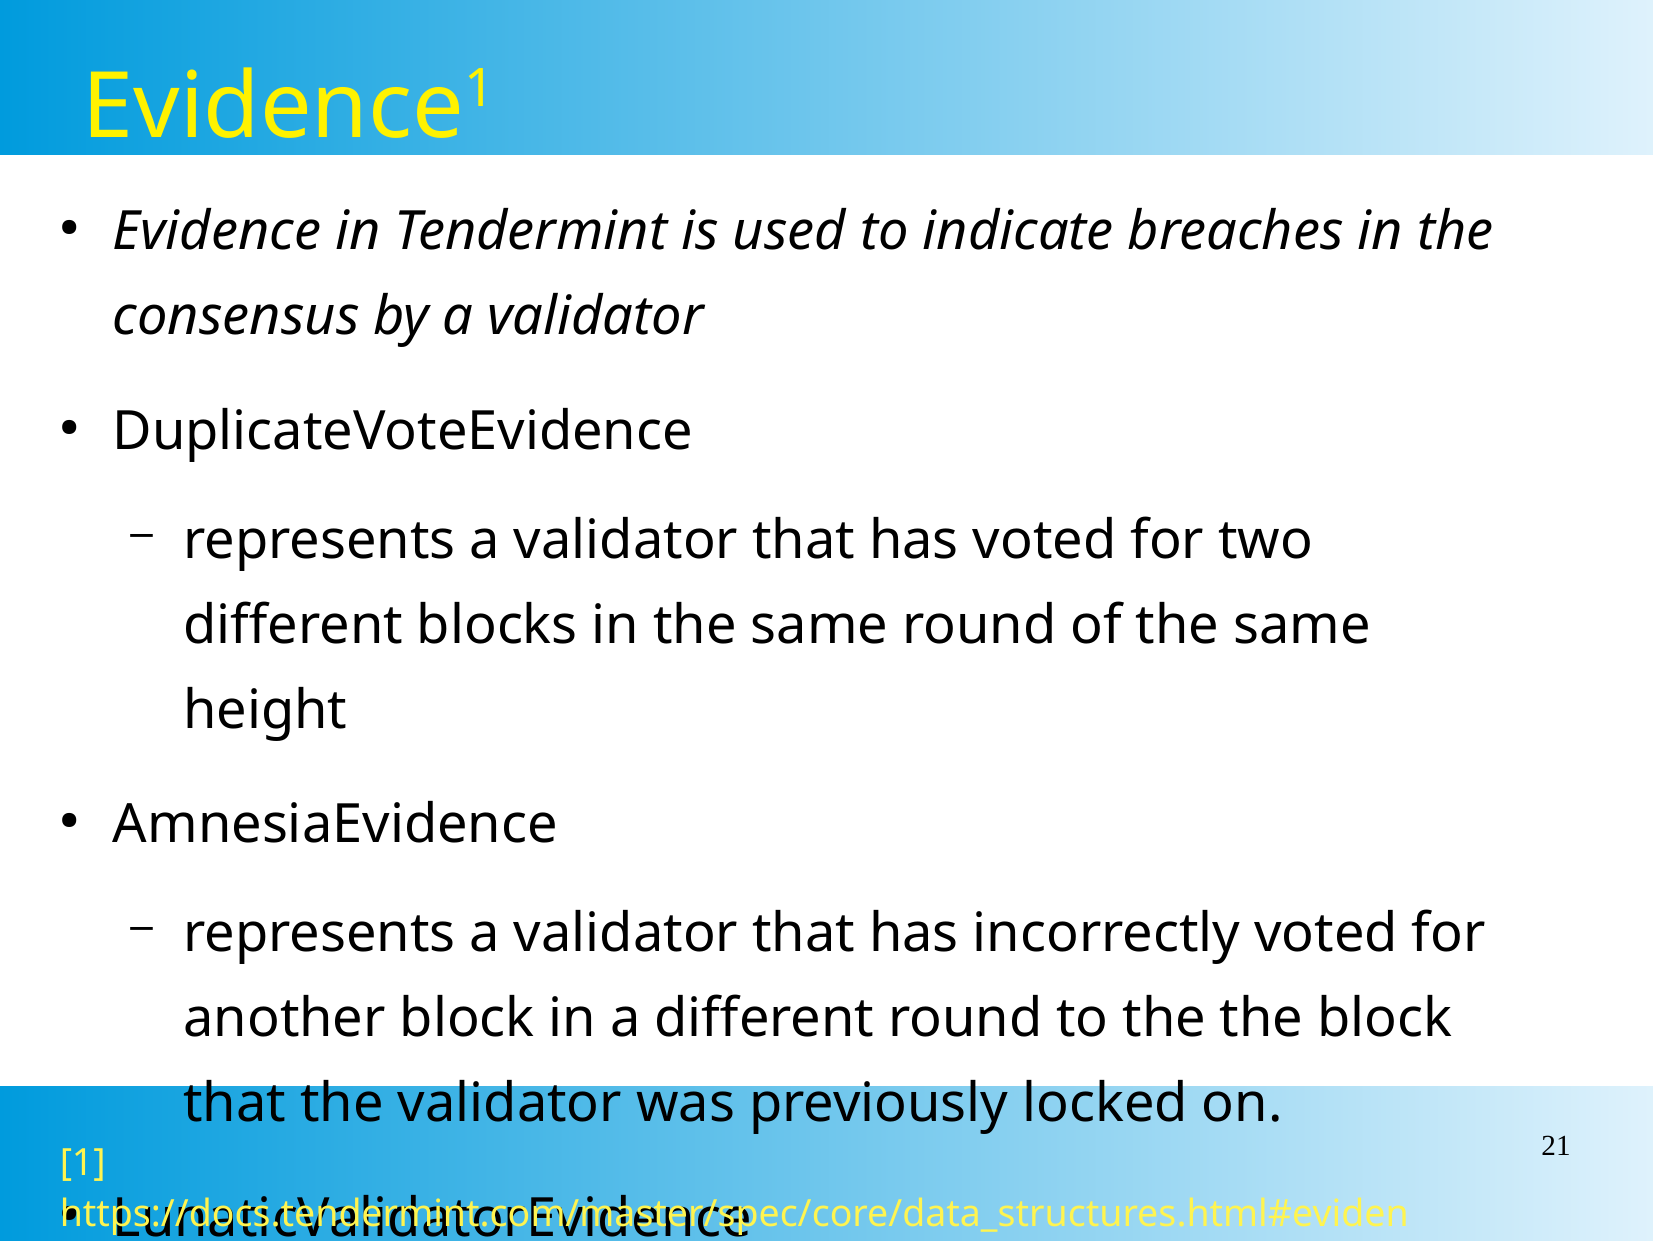

# Evidence1
Evidence in Tendermint is used to indicate breaches in the consensus by a validator
DuplicateVoteEvidence
represents a validator that has voted for two different blocks in the same round of the same height
AmnesiaEvidence
represents a validator that has incorrectly voted for another block in a different round to the the block that the validator was previously locked on.
LunaticValidatorEvidence
represents a validator that has signed for an arbitrary application state.
[1] https://docs.tendermint.com/master/spec/core/data_structures.html#evidence
21